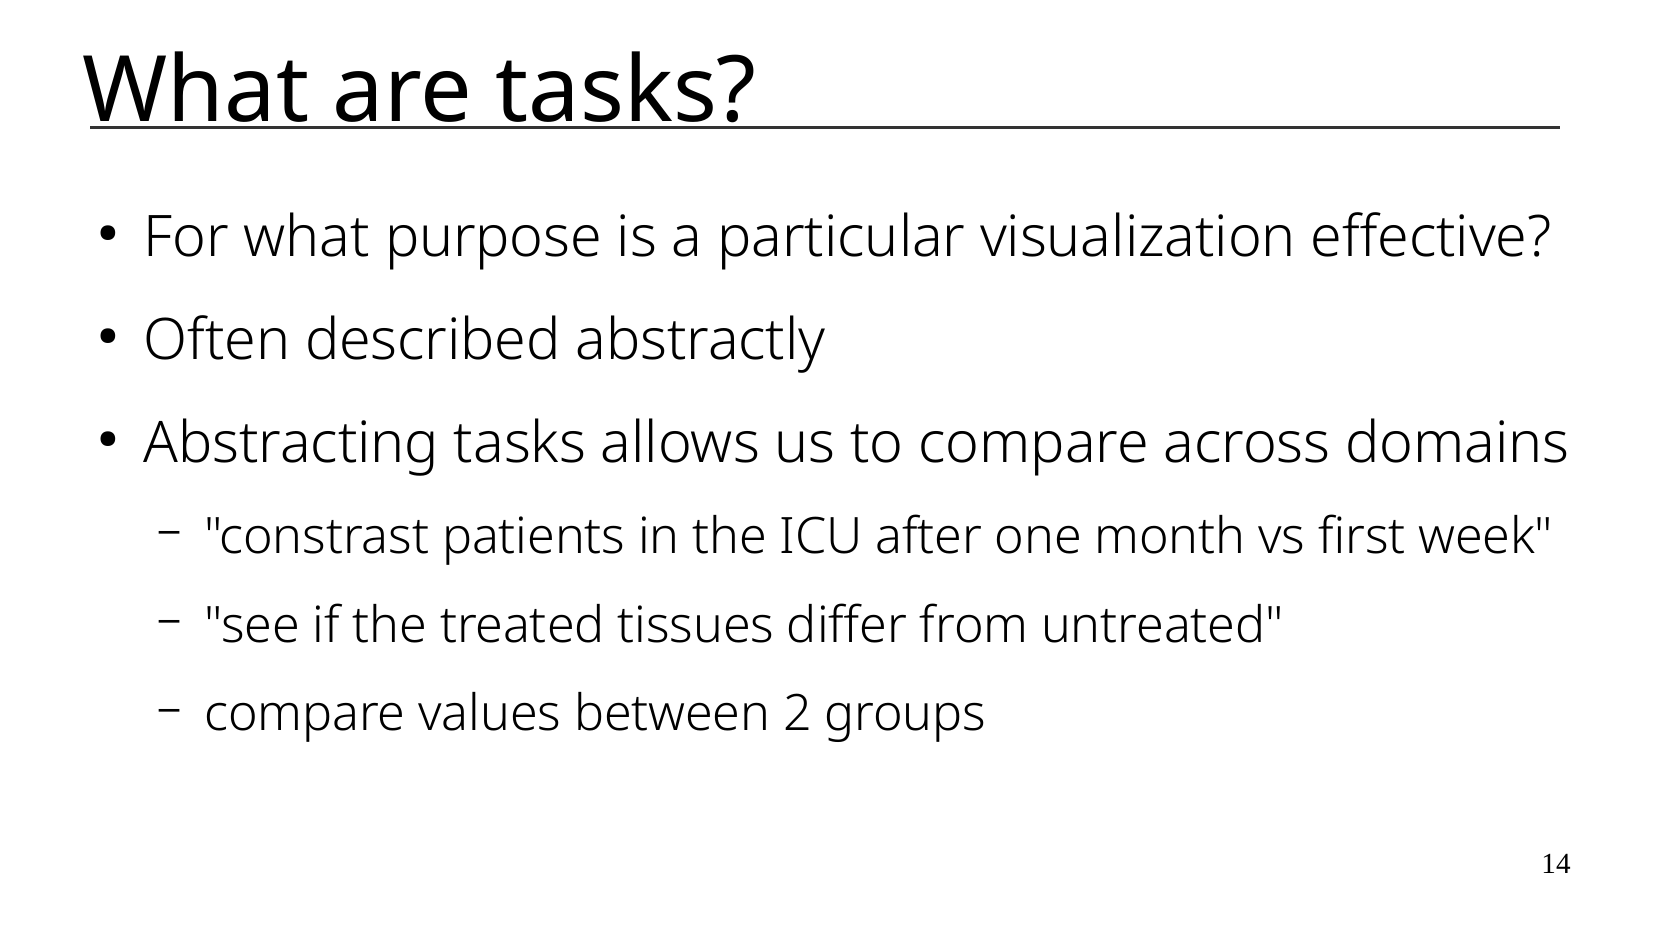

# What are tasks?
For what purpose is a particular visualization effective?
Often described abstractly
Abstracting tasks allows us to compare across domains
"constrast patients in the ICU after one month vs first week"
"see if the treated tissues differ from untreated"
compare values between 2 groups
14